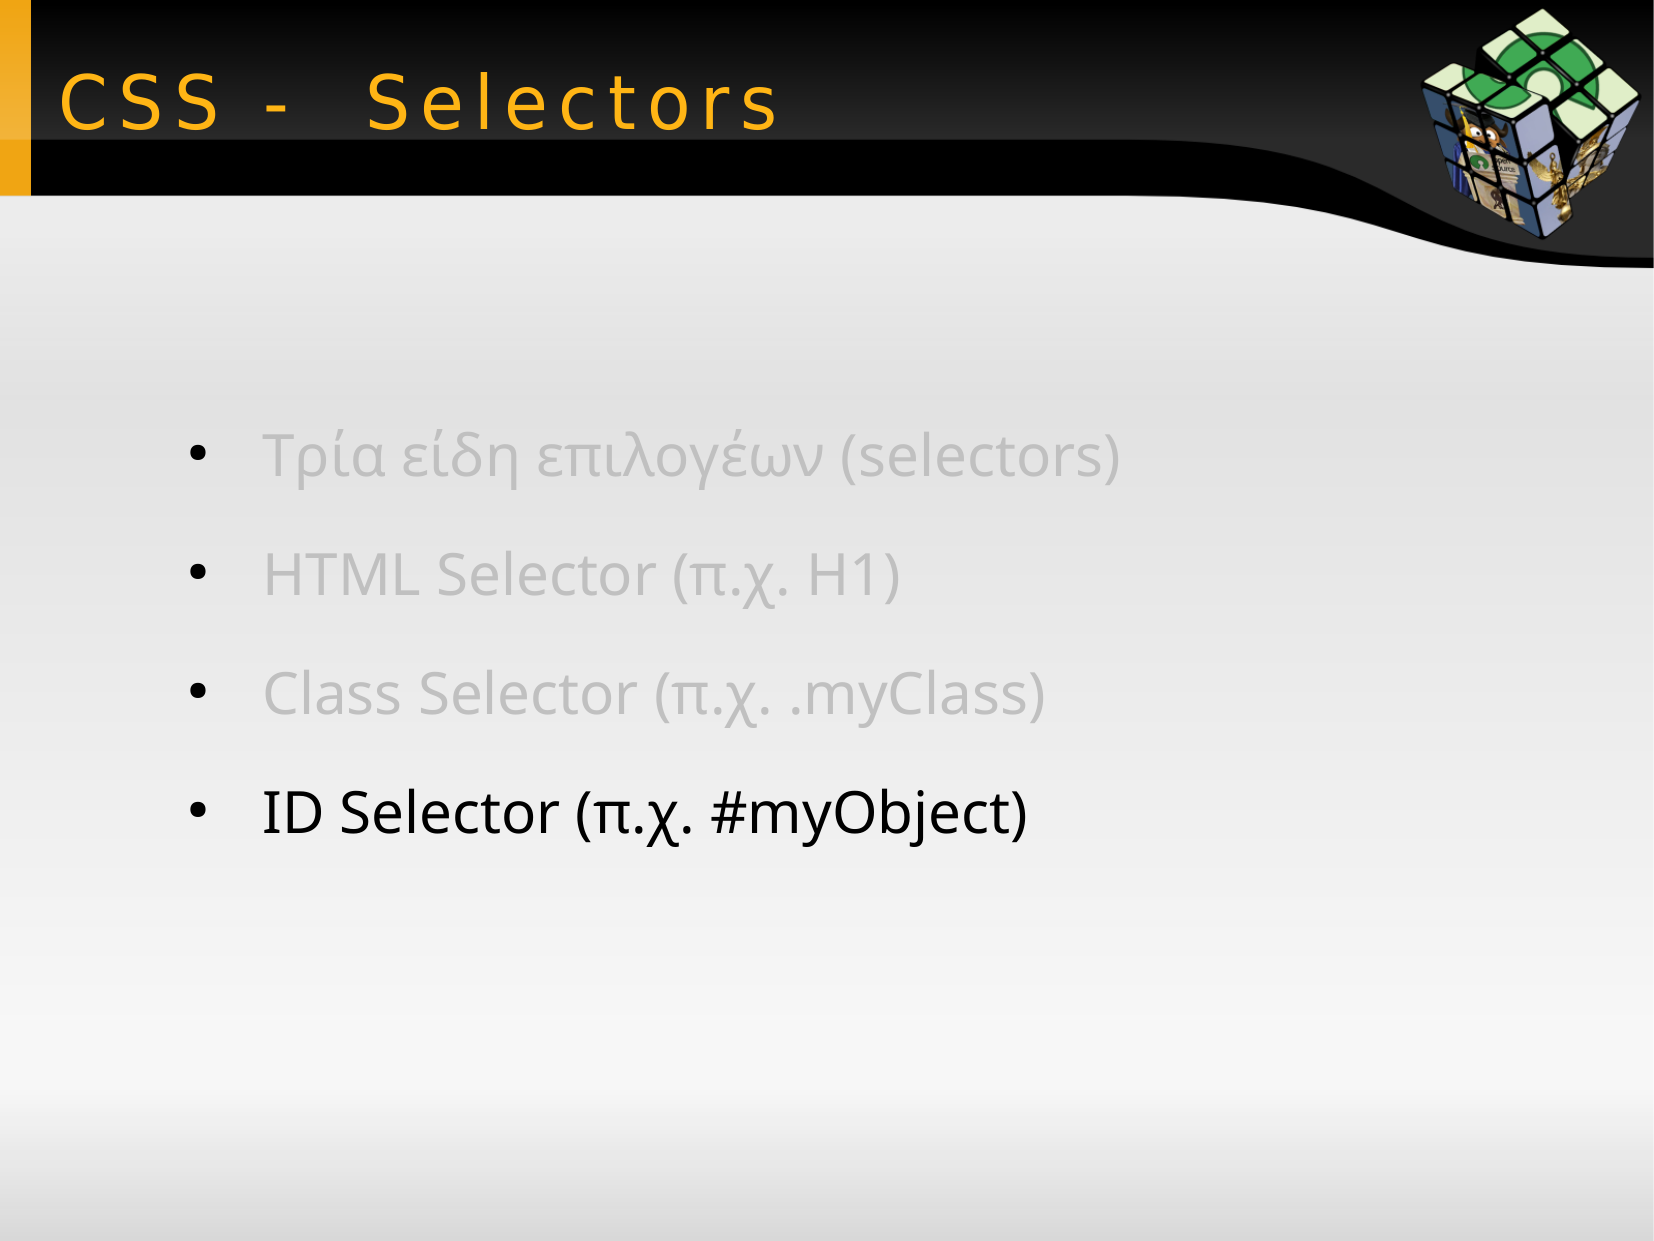

# CSS - Selectors
Τρία είδη επιλογέων (selectors)
HTML Selector (π.χ. H1)
Class Selector (π.χ. .myClass)
ID Selector (π.χ. #myObject)